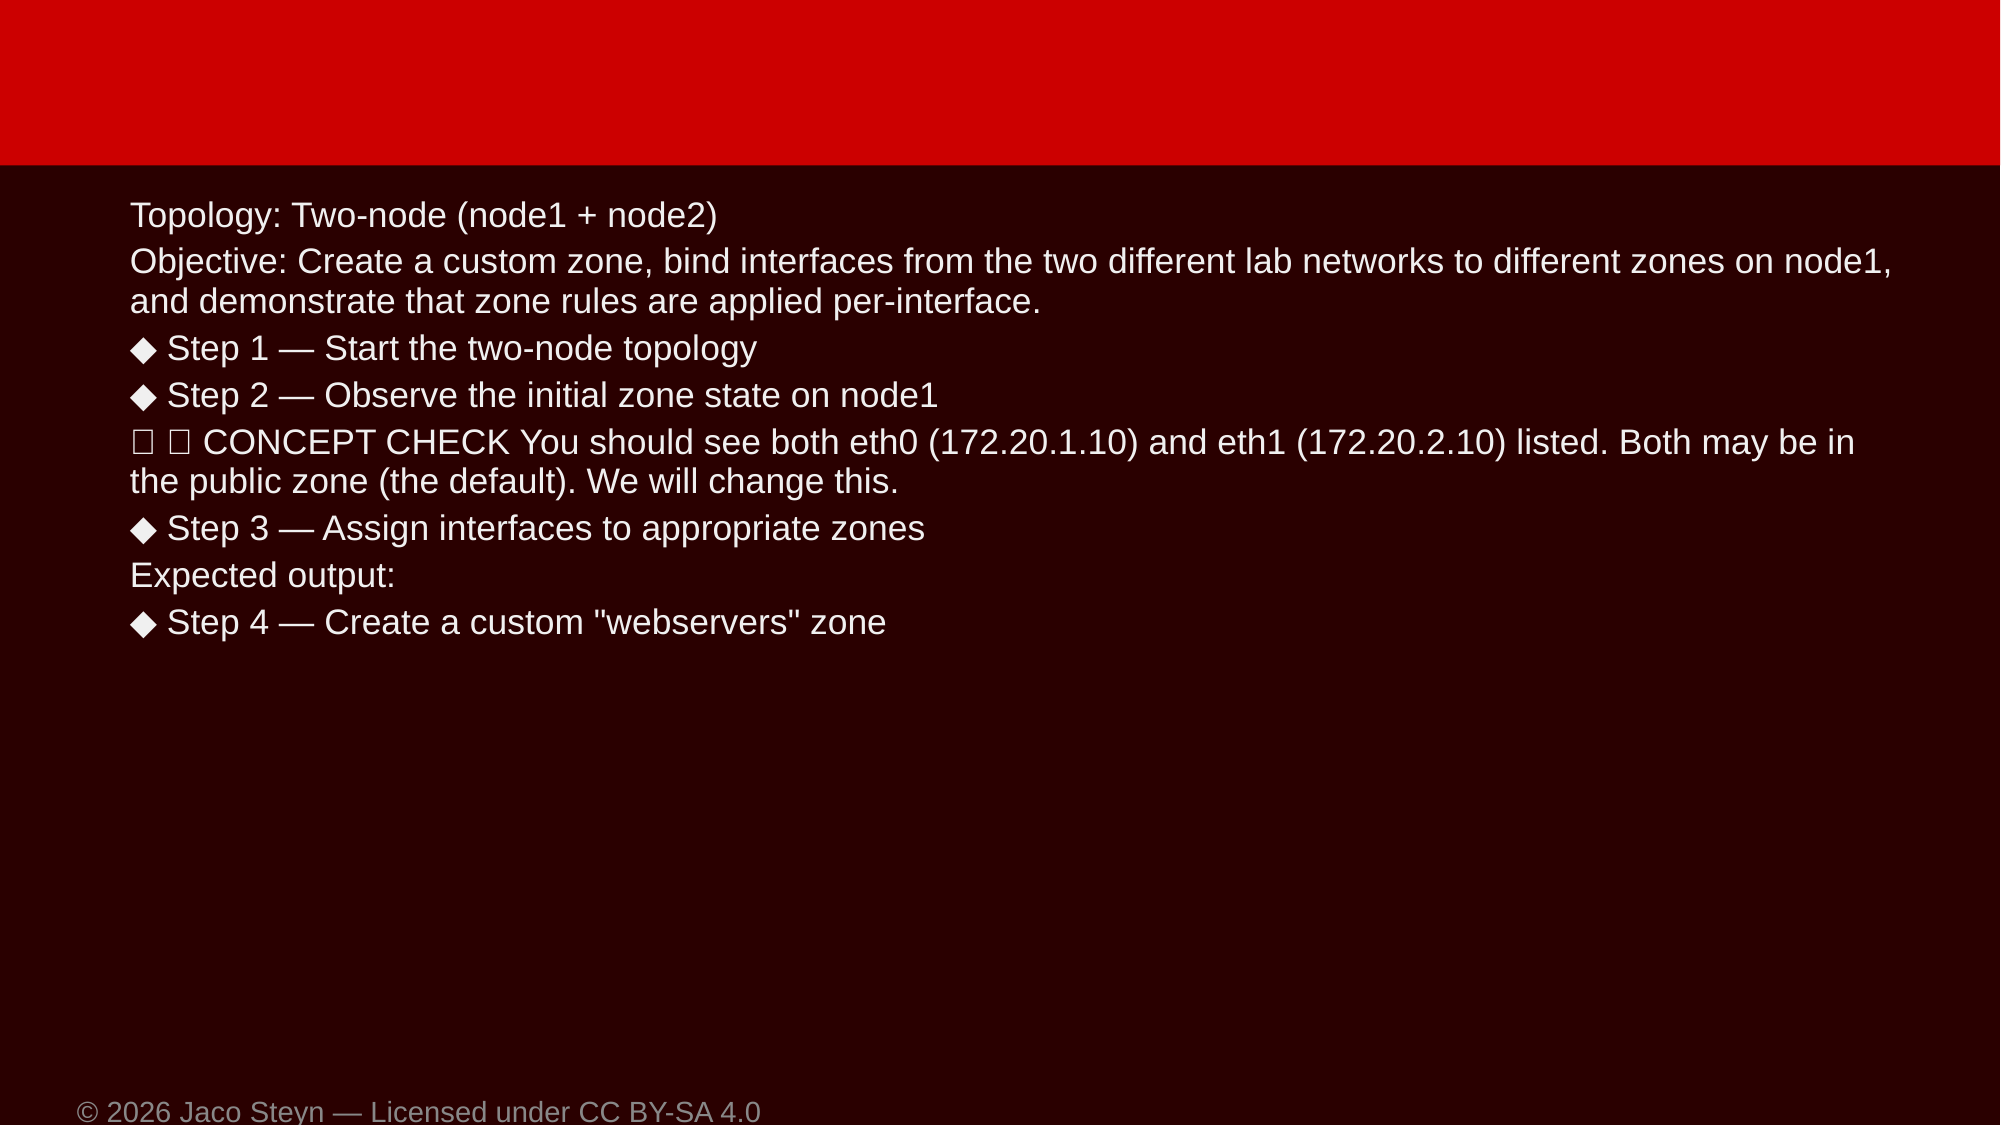

🔧 Lab 3 — Custom Zones and Interface Binding
Topology: Two-node (node1 + node2)
Objective: Create a custom zone, bind interfaces from the two different lab networks to different zones on node1, and demonstrate that zone rules are applied per-interface.
◆ Step 1 — Start the two-node topology
◆ Step 2 — Observe the initial zone state on node1
💡 💡 CONCEPT CHECK You should see both eth0 (172.20.1.10) and eth1 (172.20.2.10) listed. Both may be in the public zone (the default). We will change this.
◆ Step 3 — Assign interfaces to appropriate zones
Expected output:
◆ Step 4 — Create a custom "webservers" zone
© 2026 Jaco Steyn — Licensed under CC BY-SA 4.0